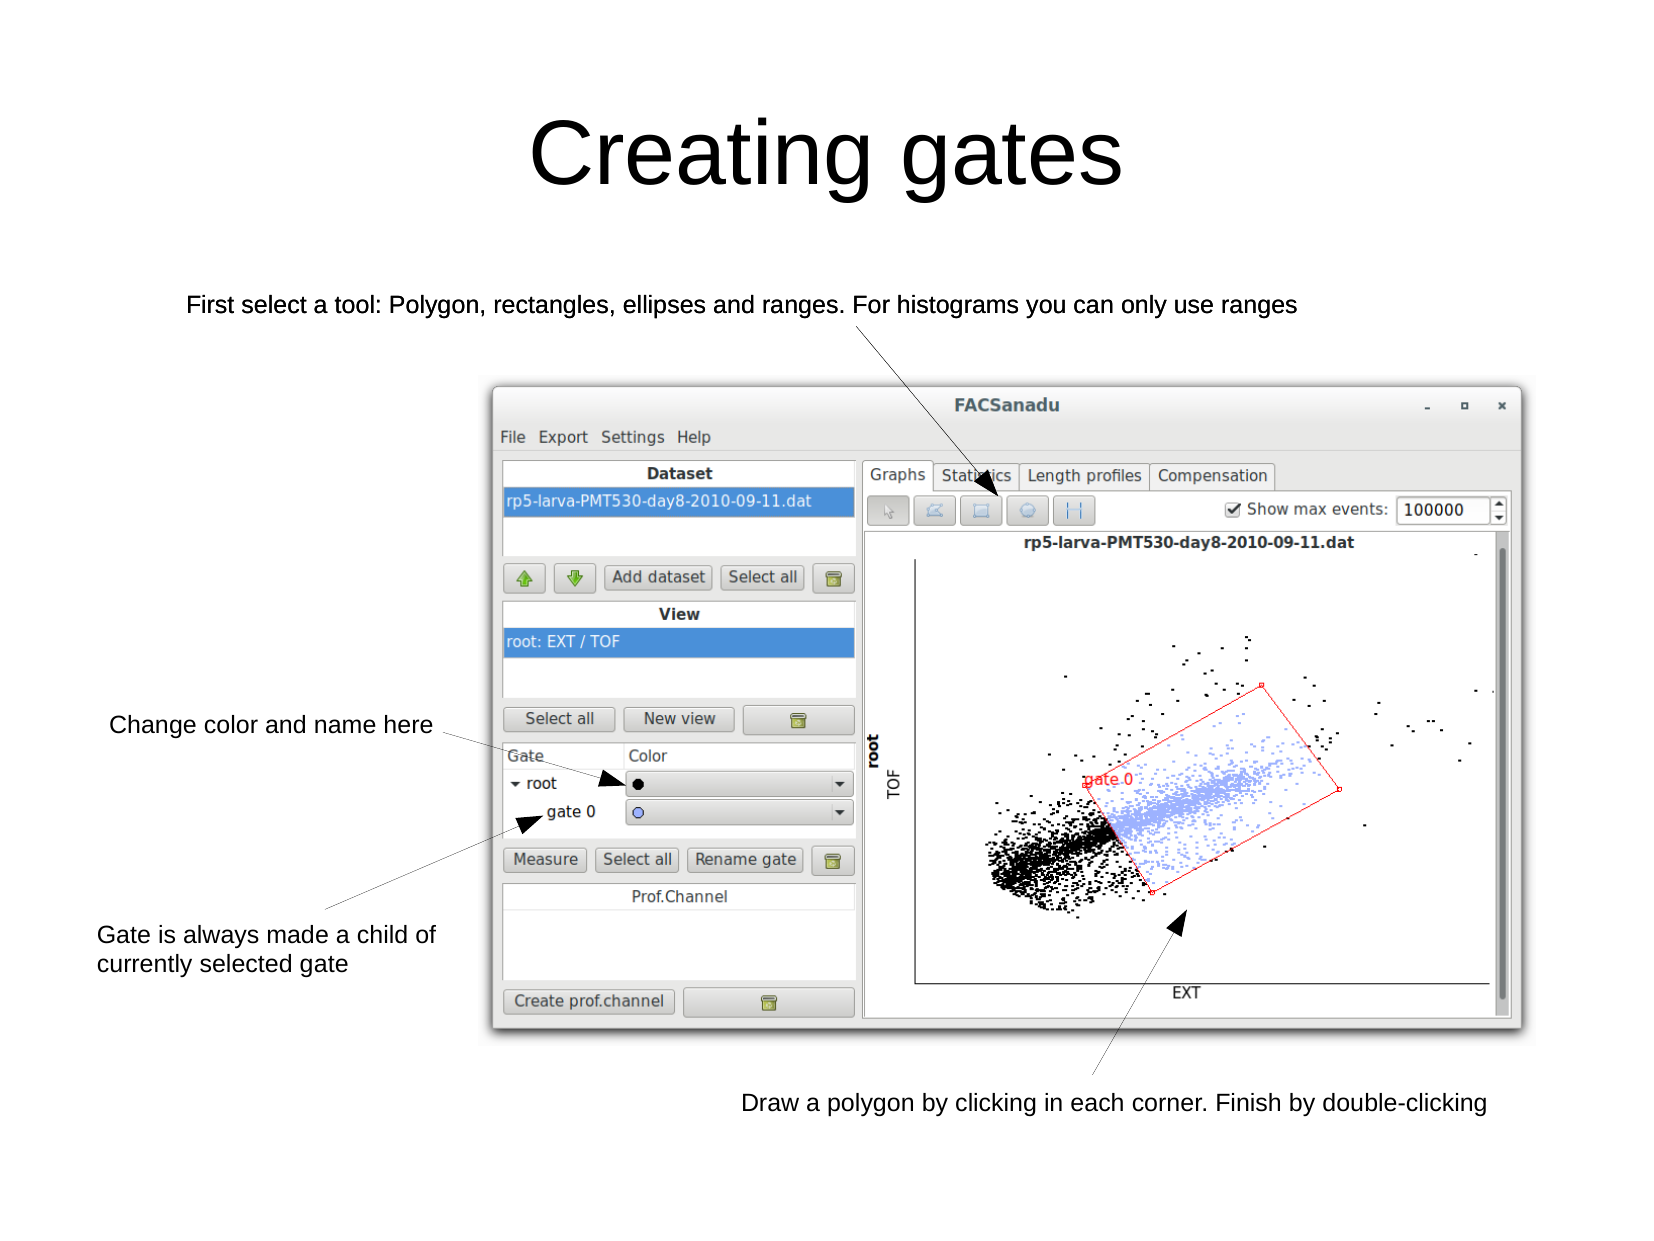

# Creating gates
First select a tool: Polygon, rectangles, ellipses and ranges. For histograms you can only use ranges
First select a tool: Polygon, rectangles, ellipses and ranges. For histograms you can only use ranges
Change color and name here
Gate is always made a child of
currently selected gate
Draw a polygon by clicking in each corner. Finish by double-clicking